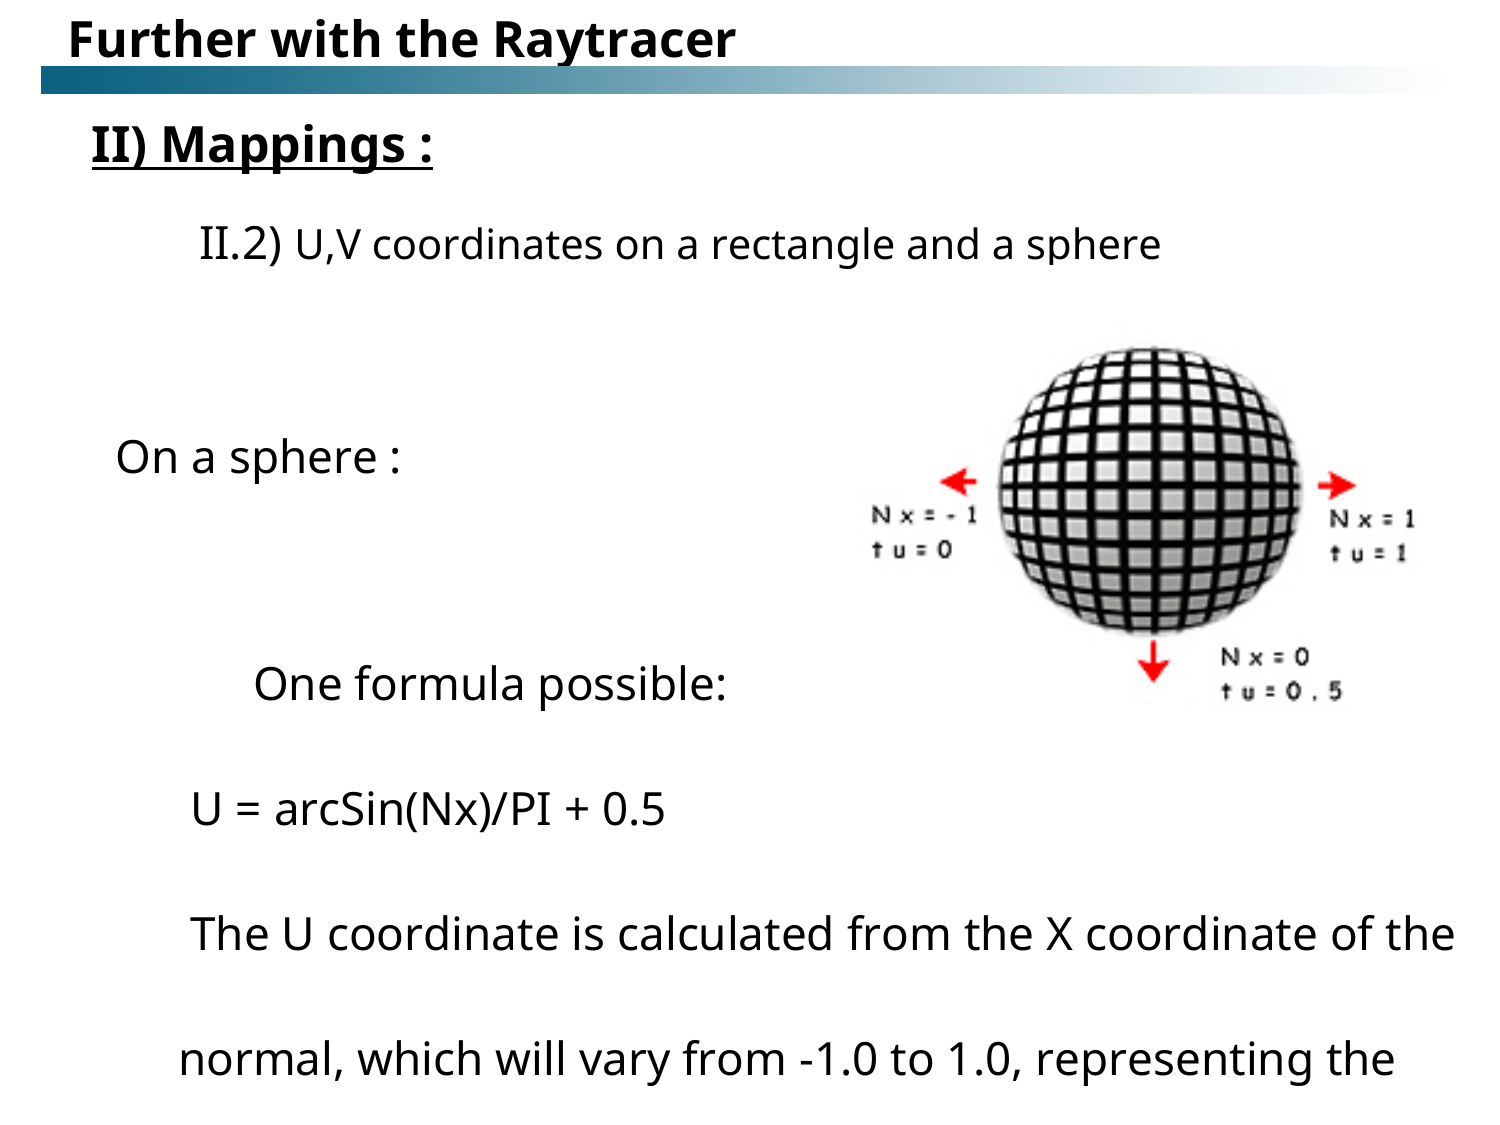

# Further with the Raytracer
II) Mappings :
II.2) U,V coordinates on a rectangle and a sphere
 On a sphere :
	One formula possible:
 U = arcSin(Nx)/PI + 0.5
 The U coordinate is calculated from the X coordinate of the normal, which will vary from -1.0 to 1.0, representing the longitude of a corresponding point on a sphere
 With the same idea V = arcSin(Ny)/PI + 0.5